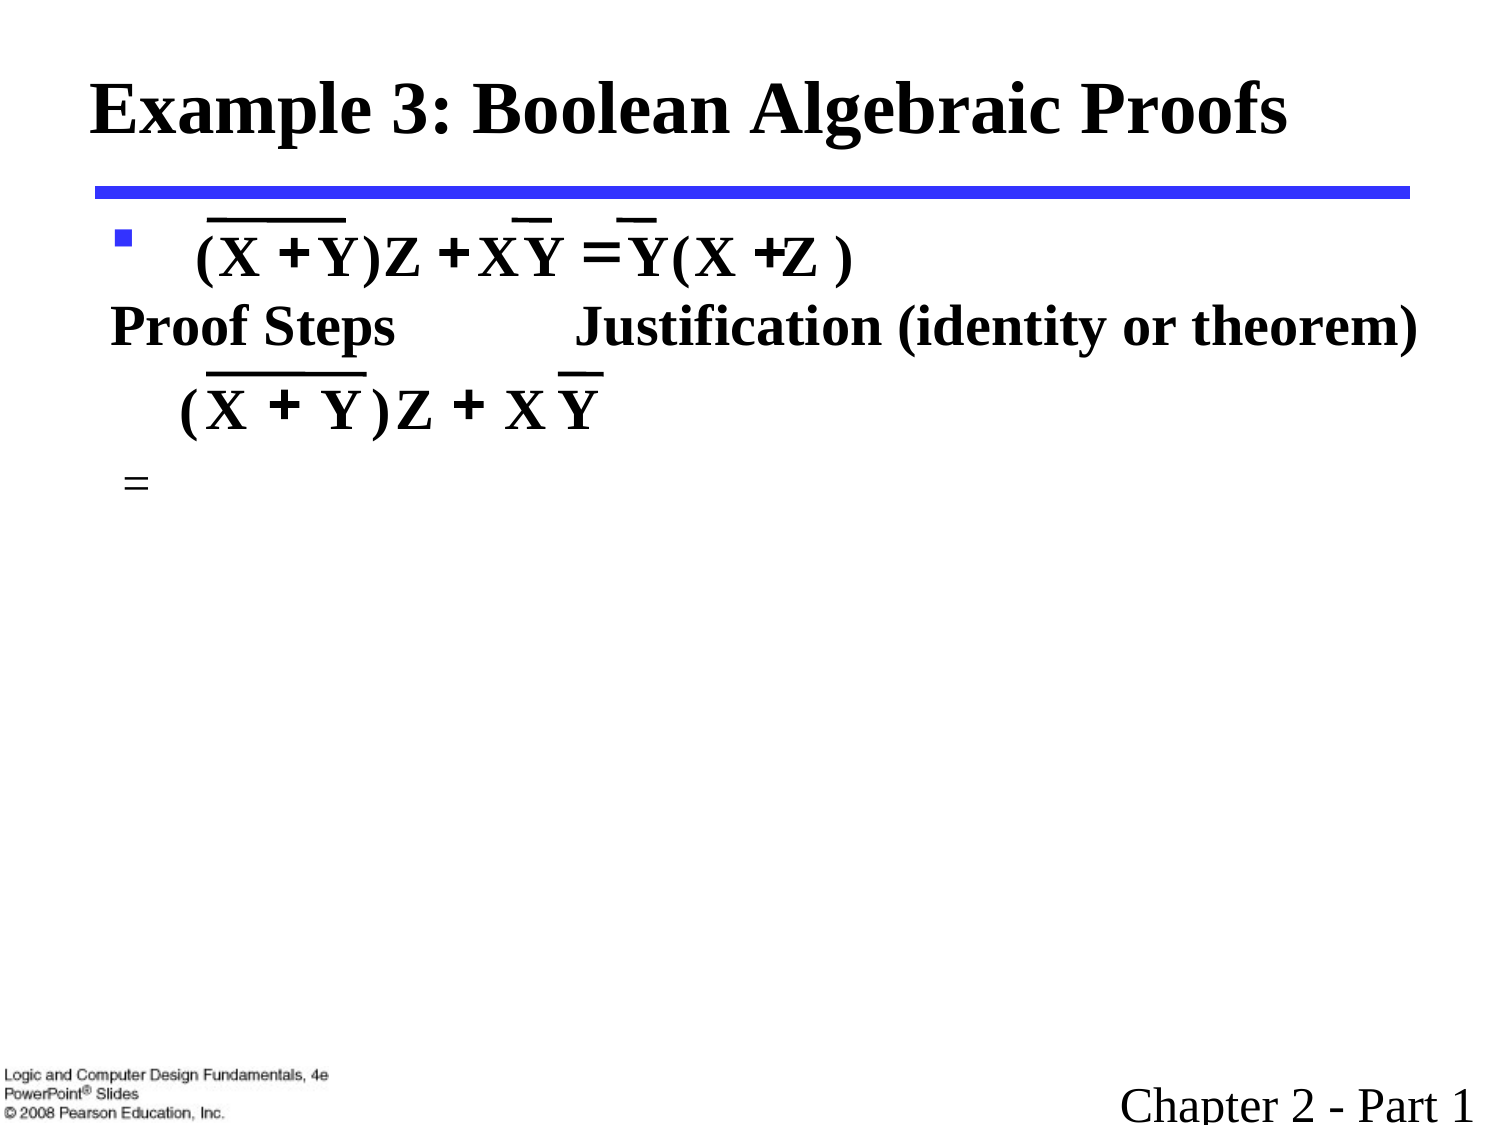

# Example 3: Boolean Algebraic Proofs
Proof Steps		 Justification (identity or theorem)
 =




(
X
Y
)
Z
X
Y
Y
(
X
Z
)


(
X
Y
)
Z
X
Y
22